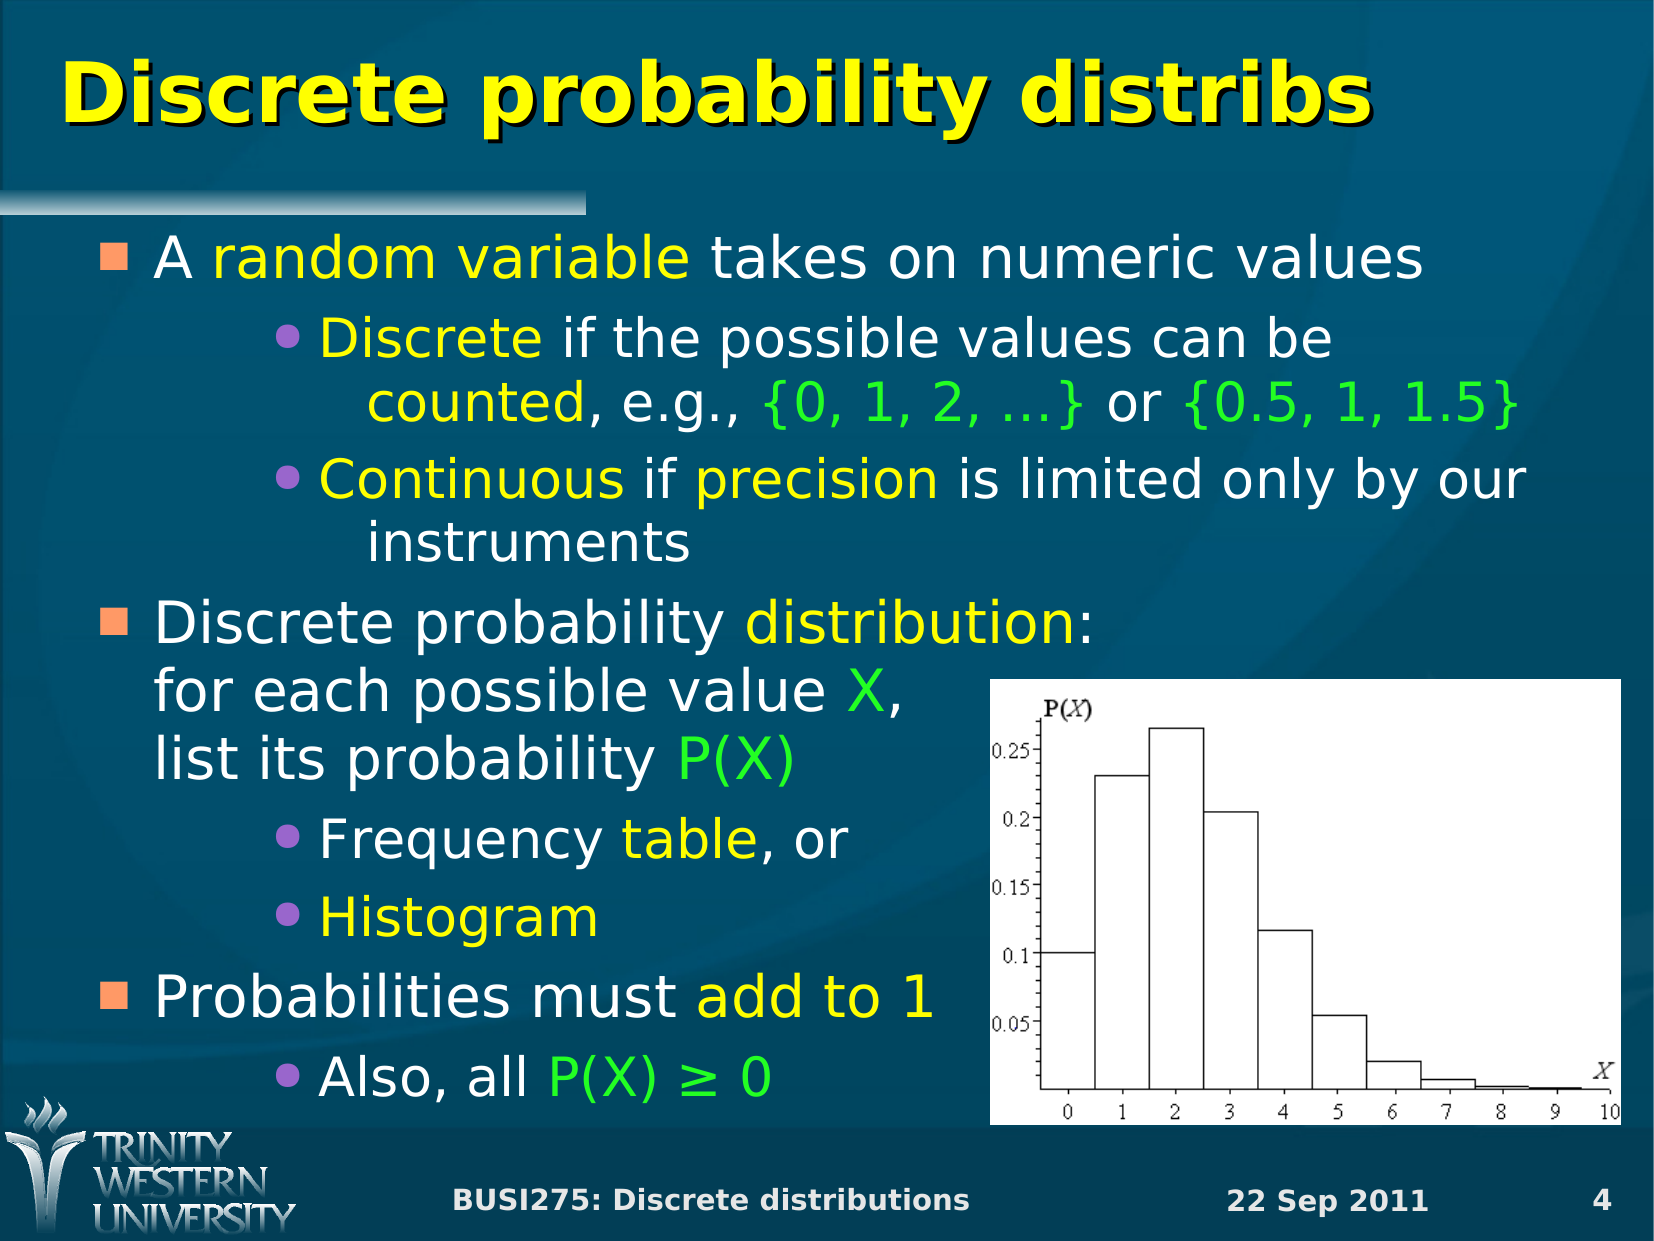

# Discrete probability distribs
A random variable takes on numeric values
Discrete if the possible values can be counted, e.g., {0, 1, 2, …} or {0.5, 1, 1.5}
Continuous if precision is limited only by our instruments
Discrete probability distribution:
for each possible value X,
list its probability P(X)
Frequency table, or
Histogram
Probabilities must add to 1
Also, all P(X) ≥ 0
BUSI275: Discrete distributions
22 Sep 2011
4